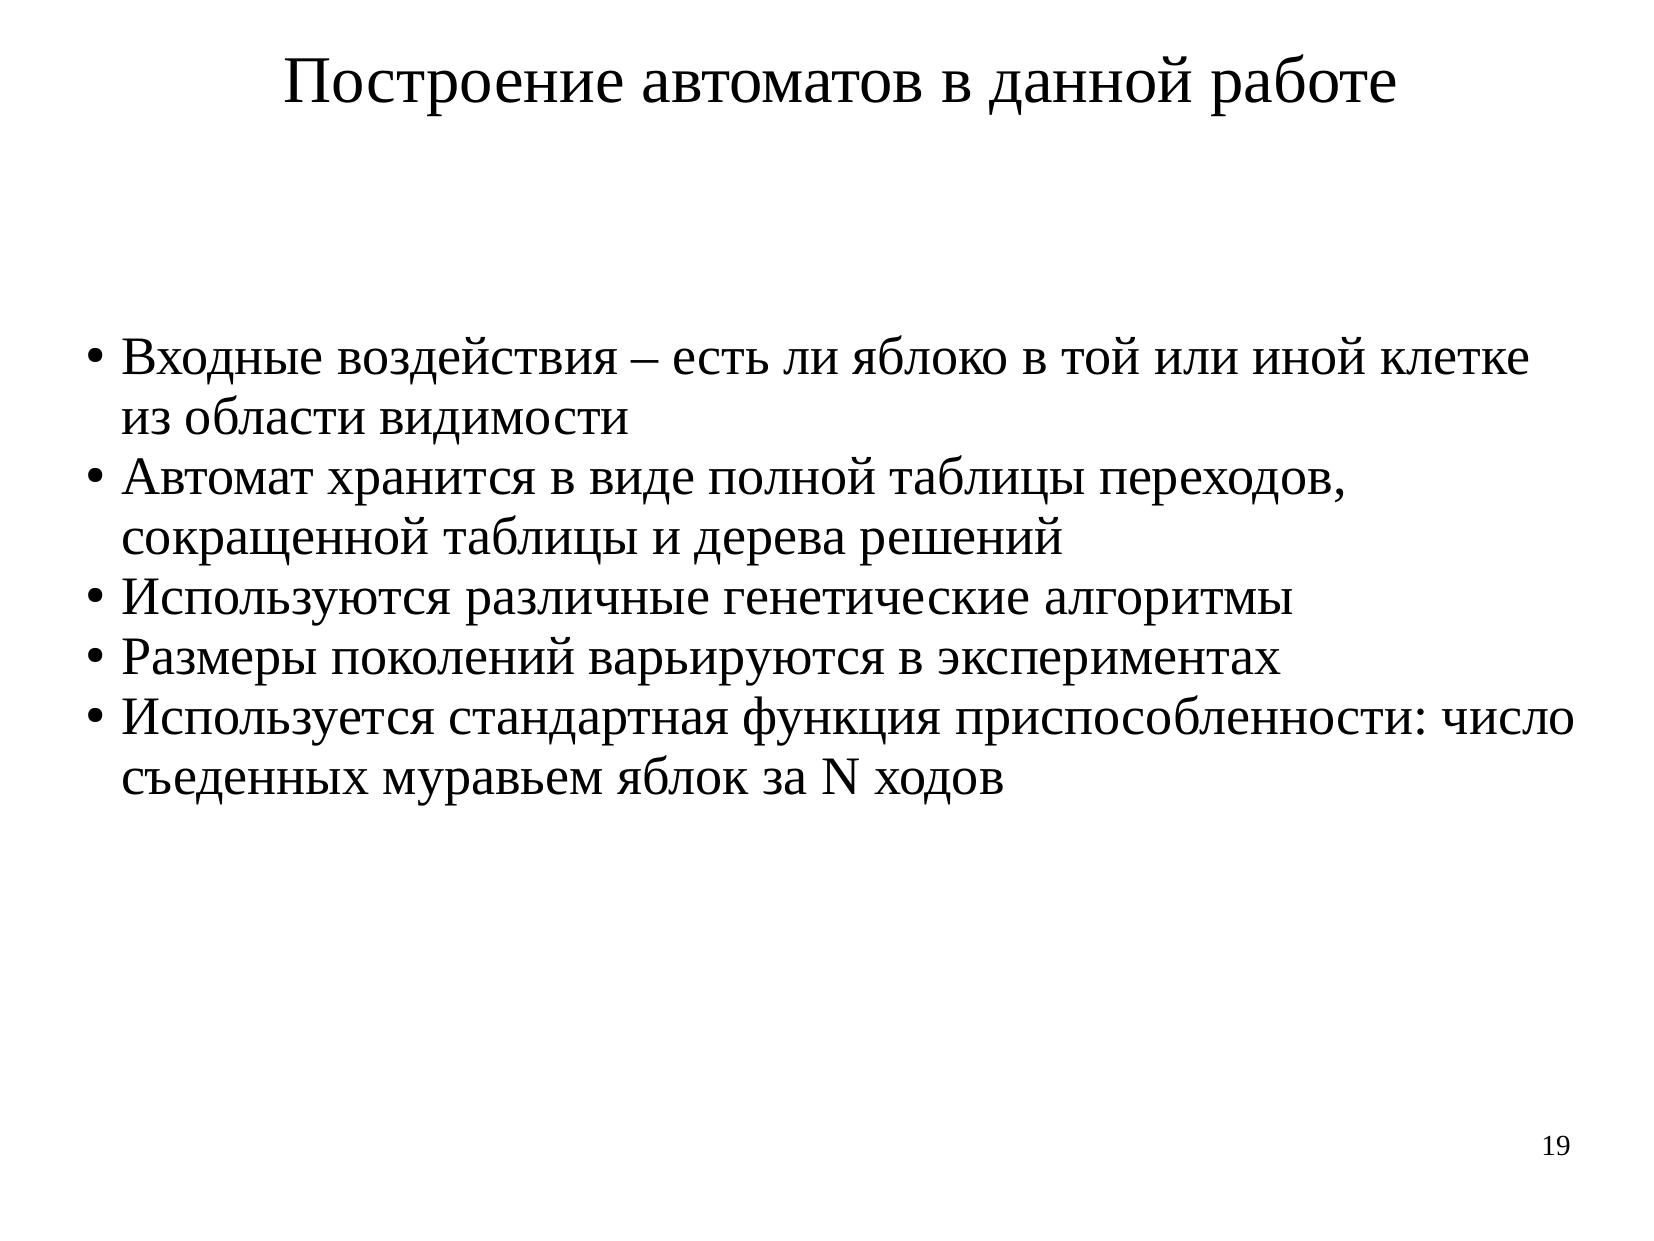

Построение автоматов в данной работе
Входные воздействия – есть ли яблоко в той или иной клетке
из области видимости
Автомат хранится в виде полной таблицы переходов,
сокращенной таблицы и дерева решений
Используются различные генетические алгоритмы
Размеры поколений варьируются в экспериментах
Используется стандартная функция приспособленности: число
съеденных муравьем яблок за N ходов
19